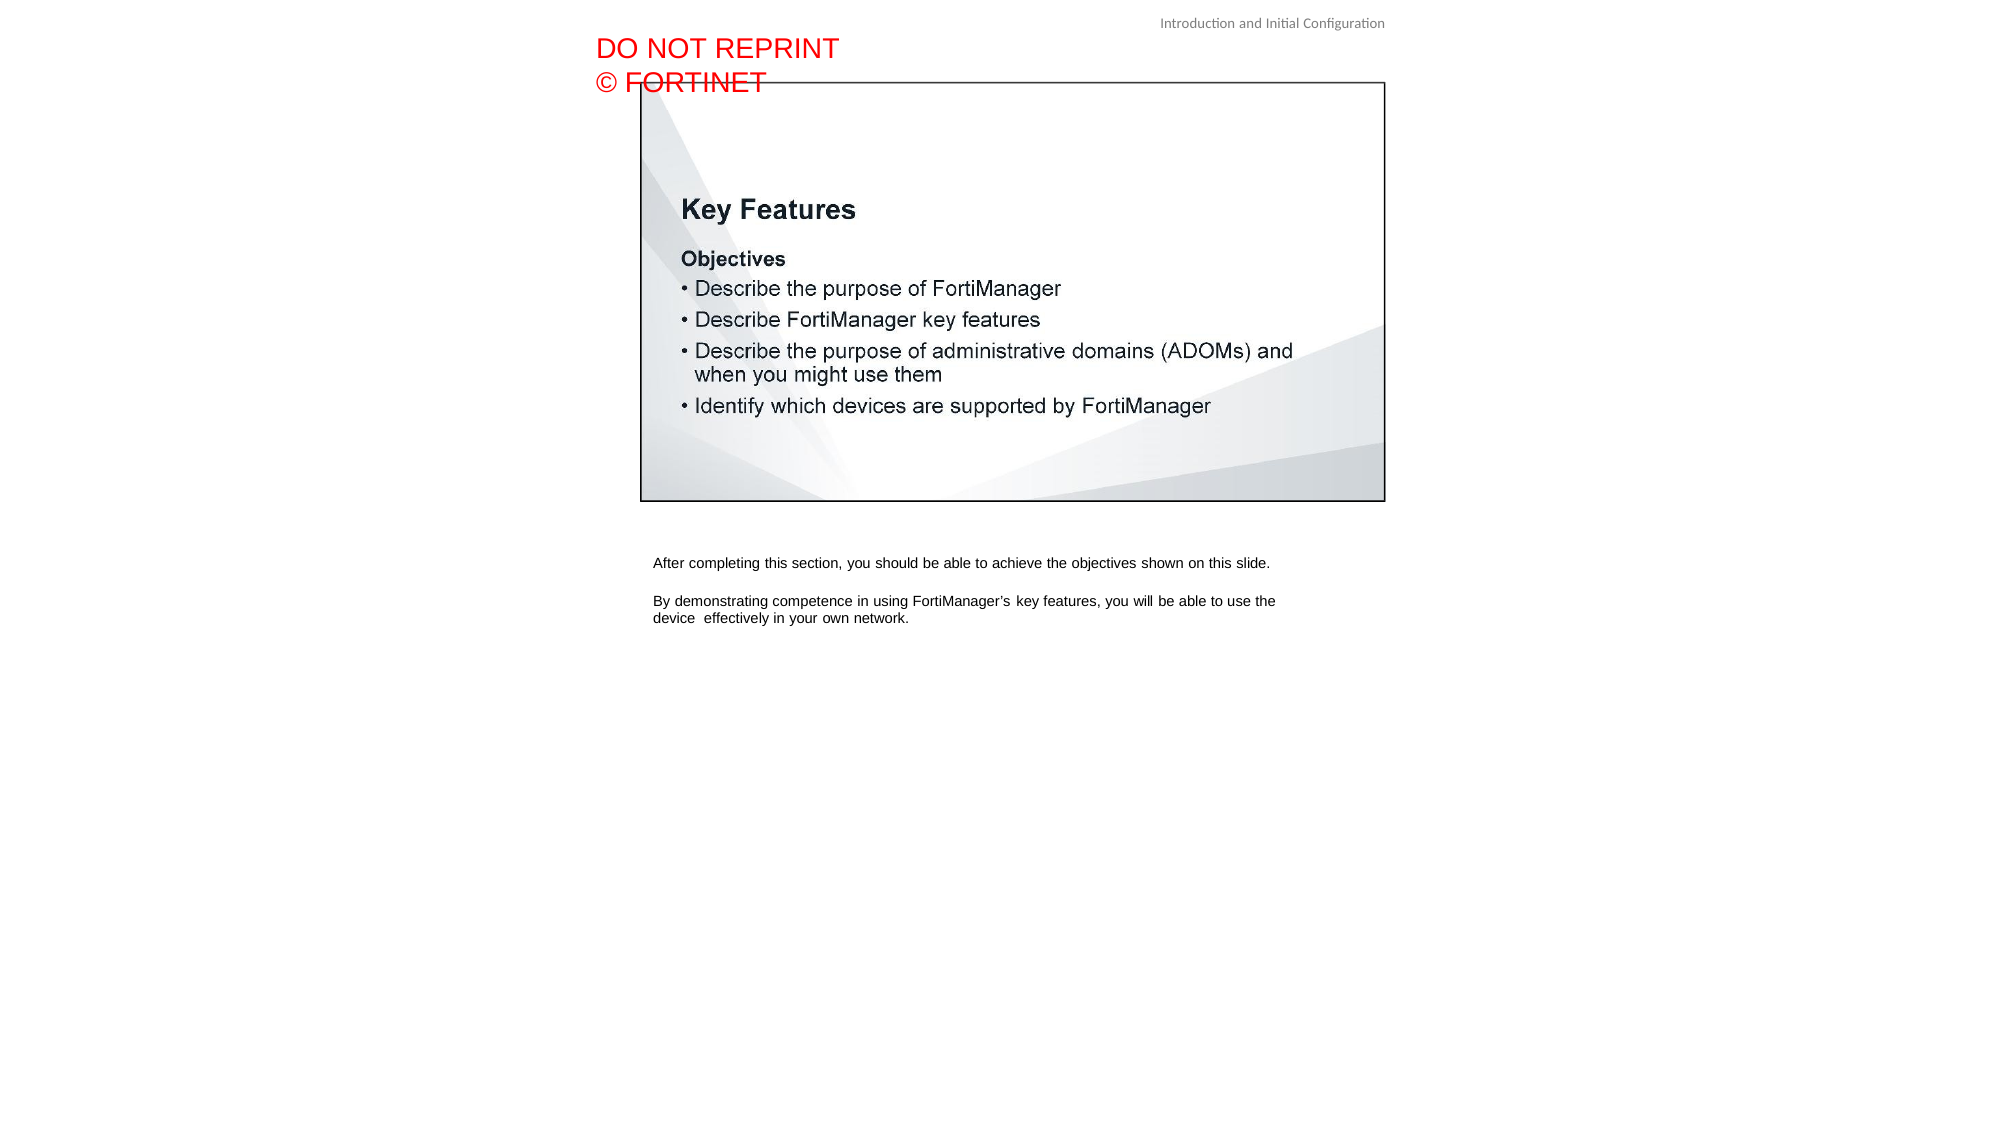

Introduction and Initial Configuration
DO NOT REPRINT
© FORTINET
After completing this section, you should be able to achieve the objectives shown on this slide.
By demonstrating competence in using FortiManager’s key features, you will be able to use the device effectively in your own network.
FortiManager 6.2 Study Guide
1